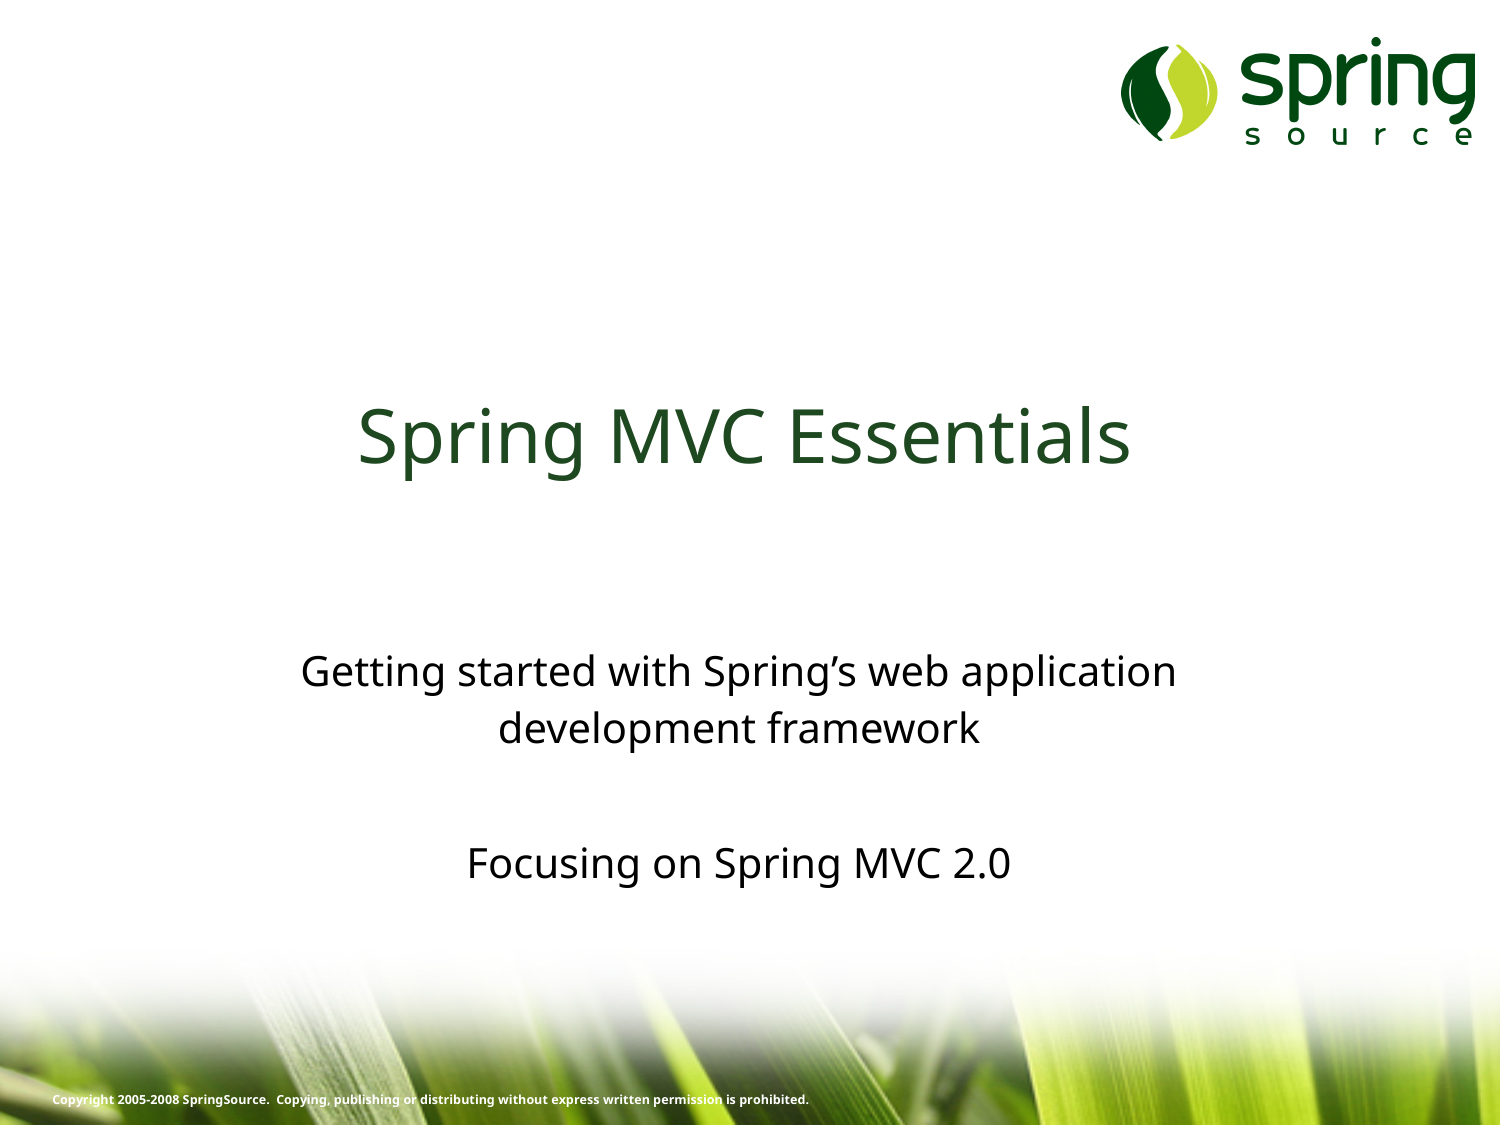

# Spring MVC Essentials
Getting started with Spring’s web application development framework
Focusing on Spring MVC 2.0